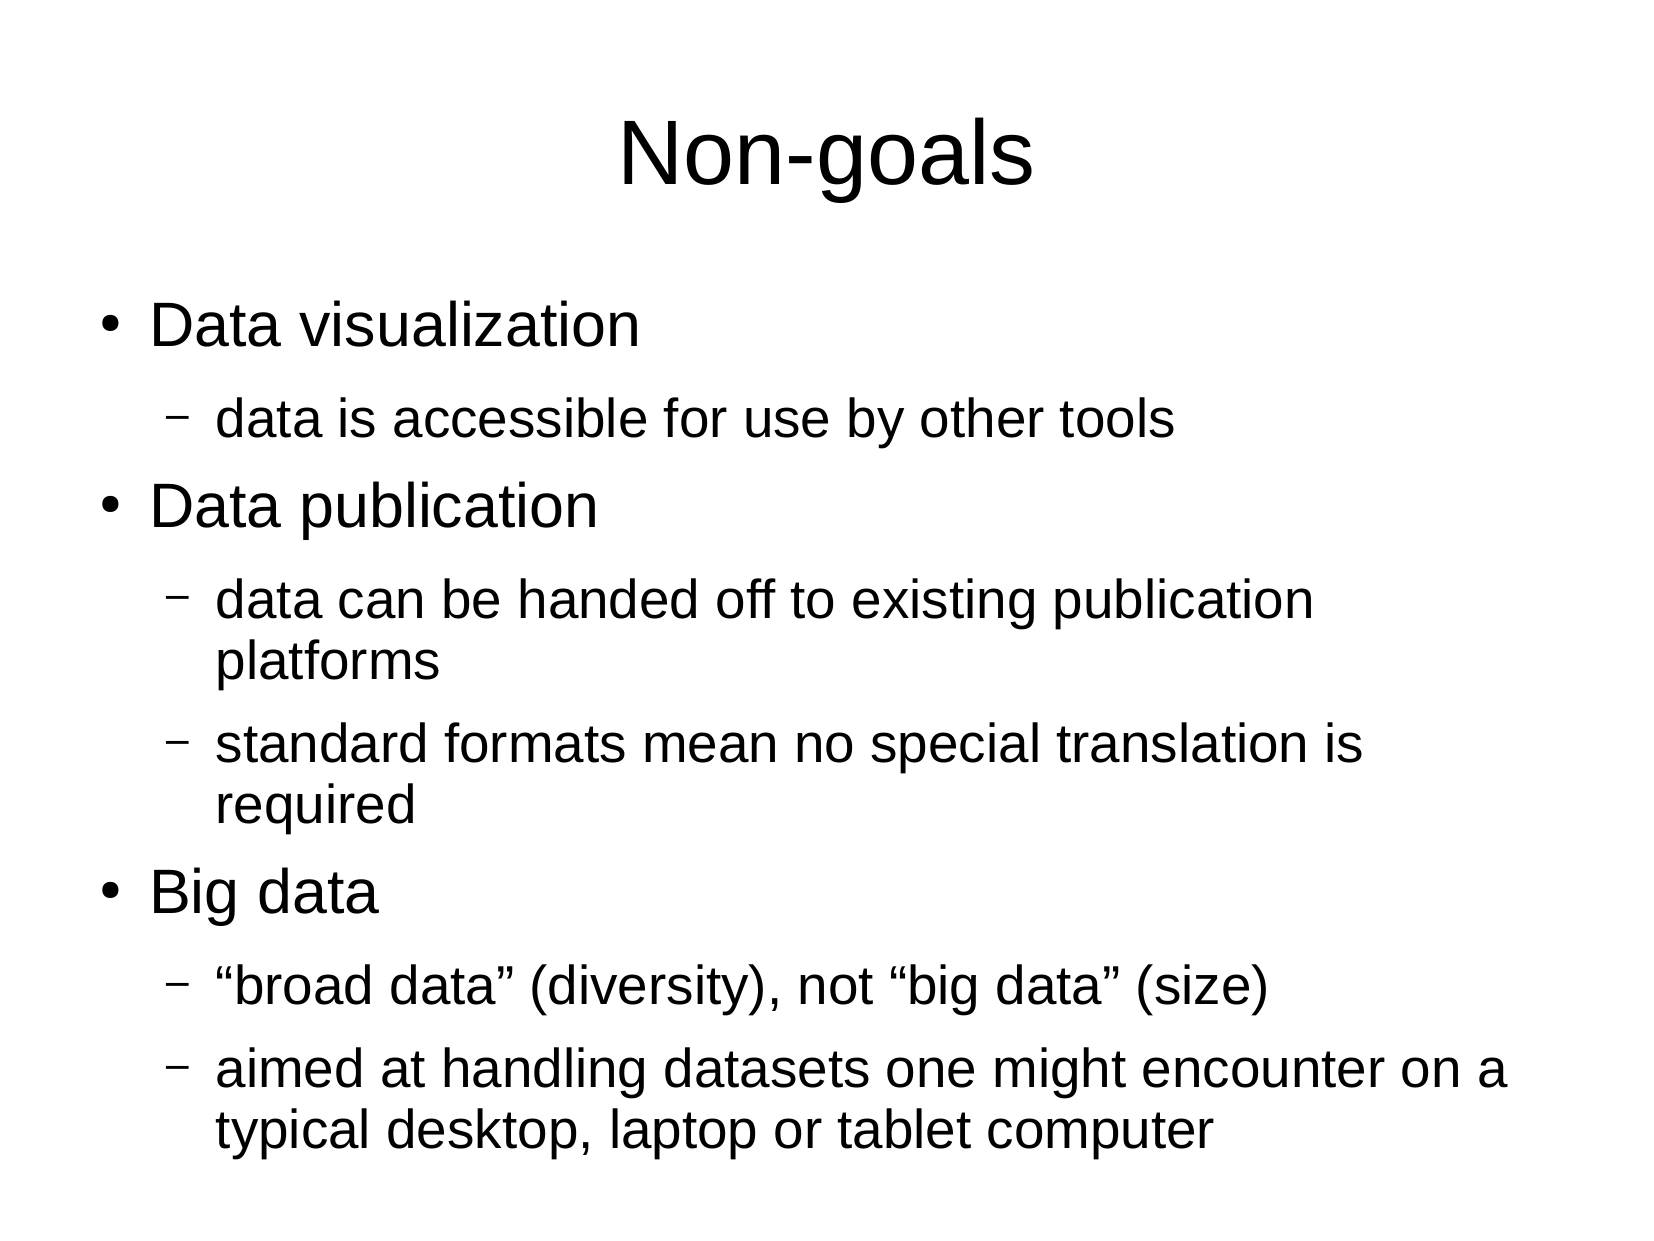

# Non-goals
Data visualization
data is accessible for use by other tools
Data publication
data can be handed off to existing publication platforms
standard formats mean no special translation is required
Big data
“broad data” (diversity), not “big data” (size)
aimed at handling datasets one might encounter on a typical desktop, laptop or tablet computer